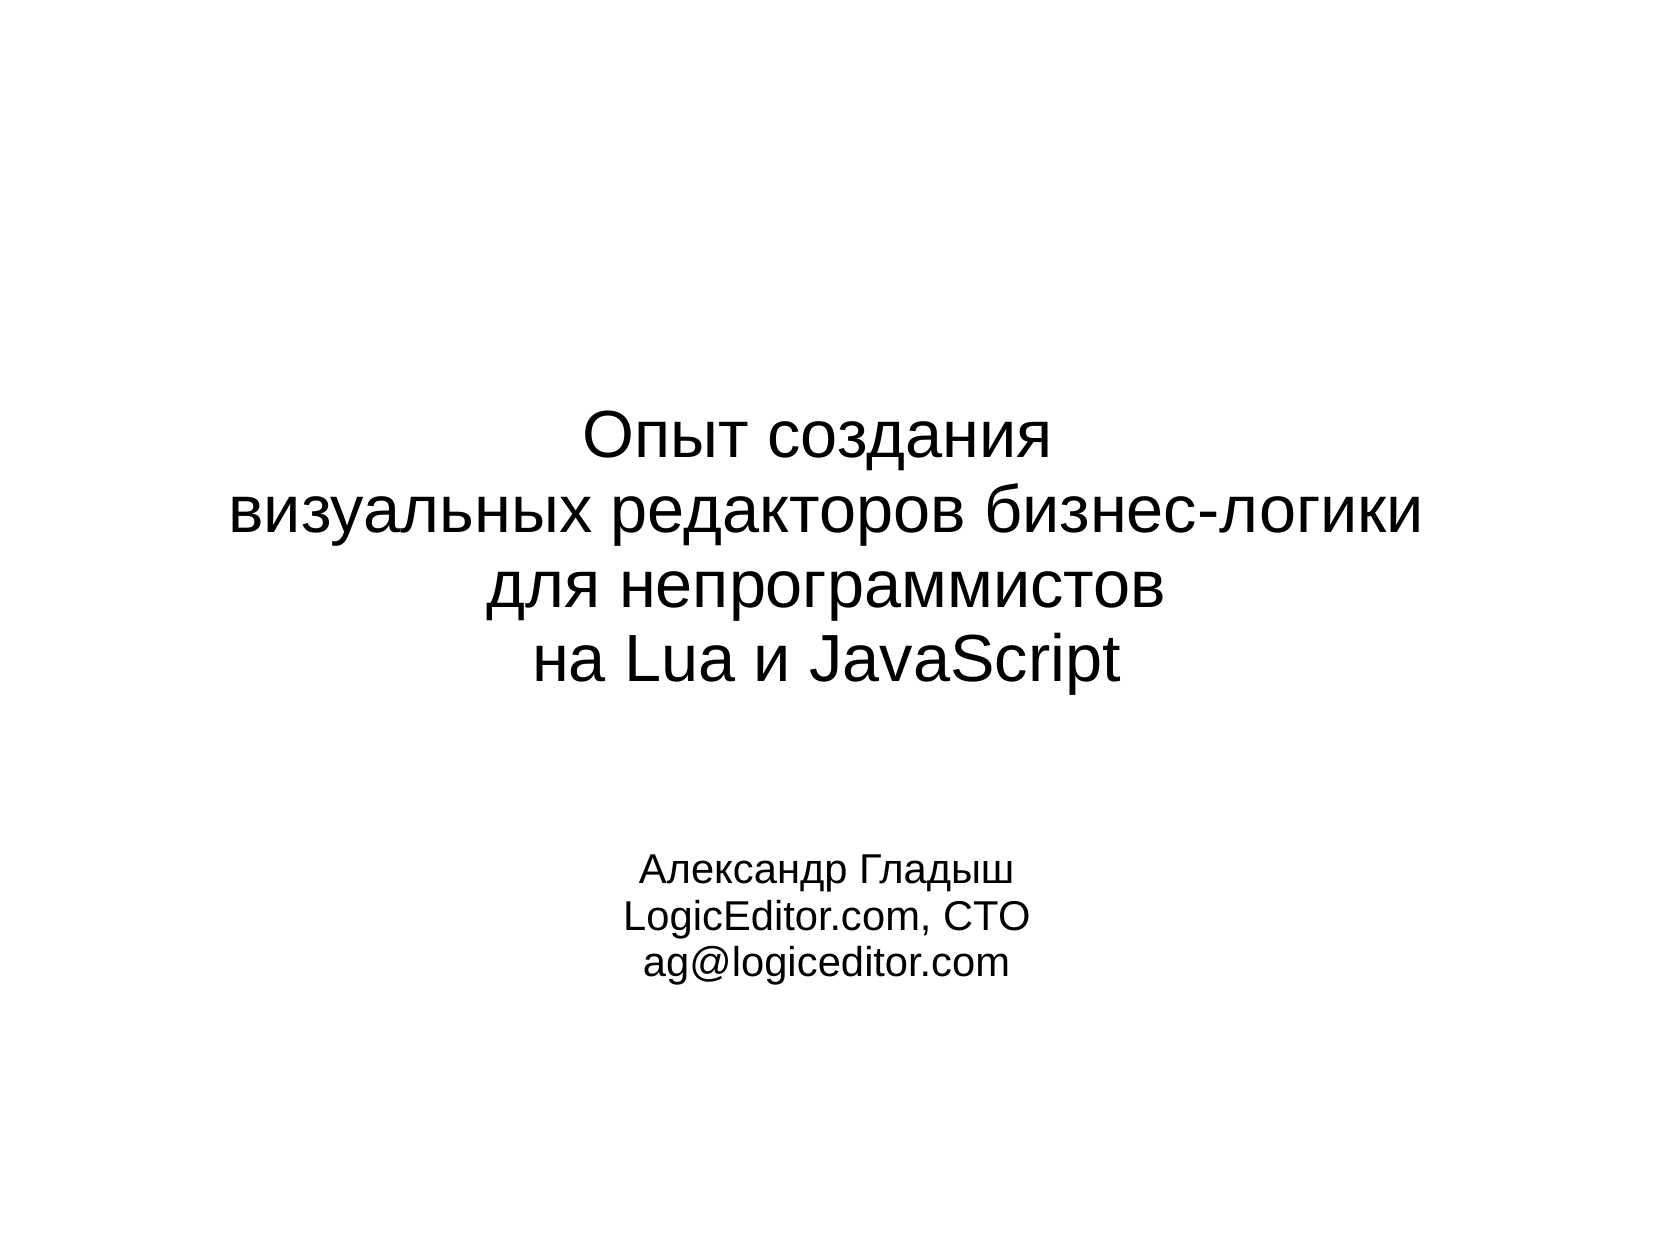

# Опыт создания визуальных редакторов бизнес-логики
для непрограммистов
на Lua и JavaScript
Александр Гладыш
LogicEditor.com, CTO
ag@logiceditor.com